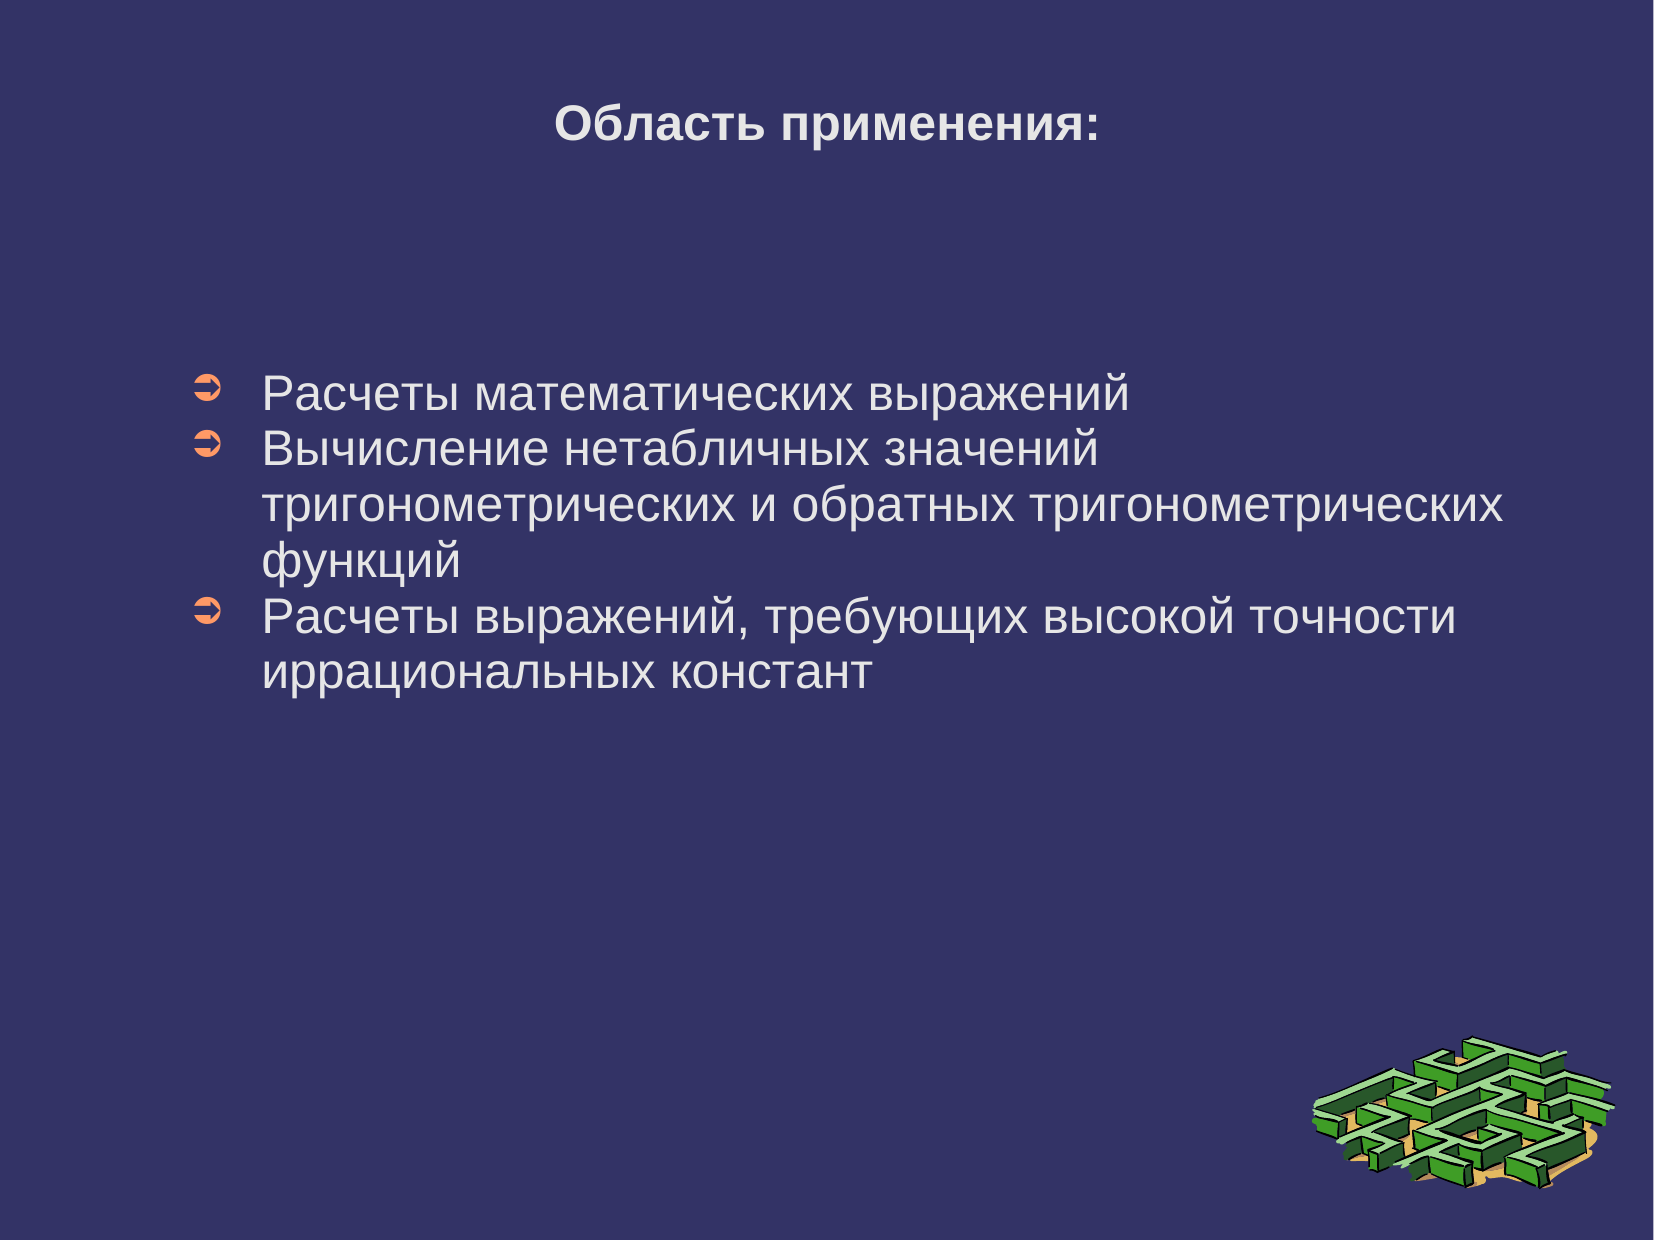

# Область применения:
Расчеты математических выражений
Вычисление нетабличных значений тригонометрических и обратных тригонометрических функций
Расчеты выражений, требующих высокой точности иррациональных констант